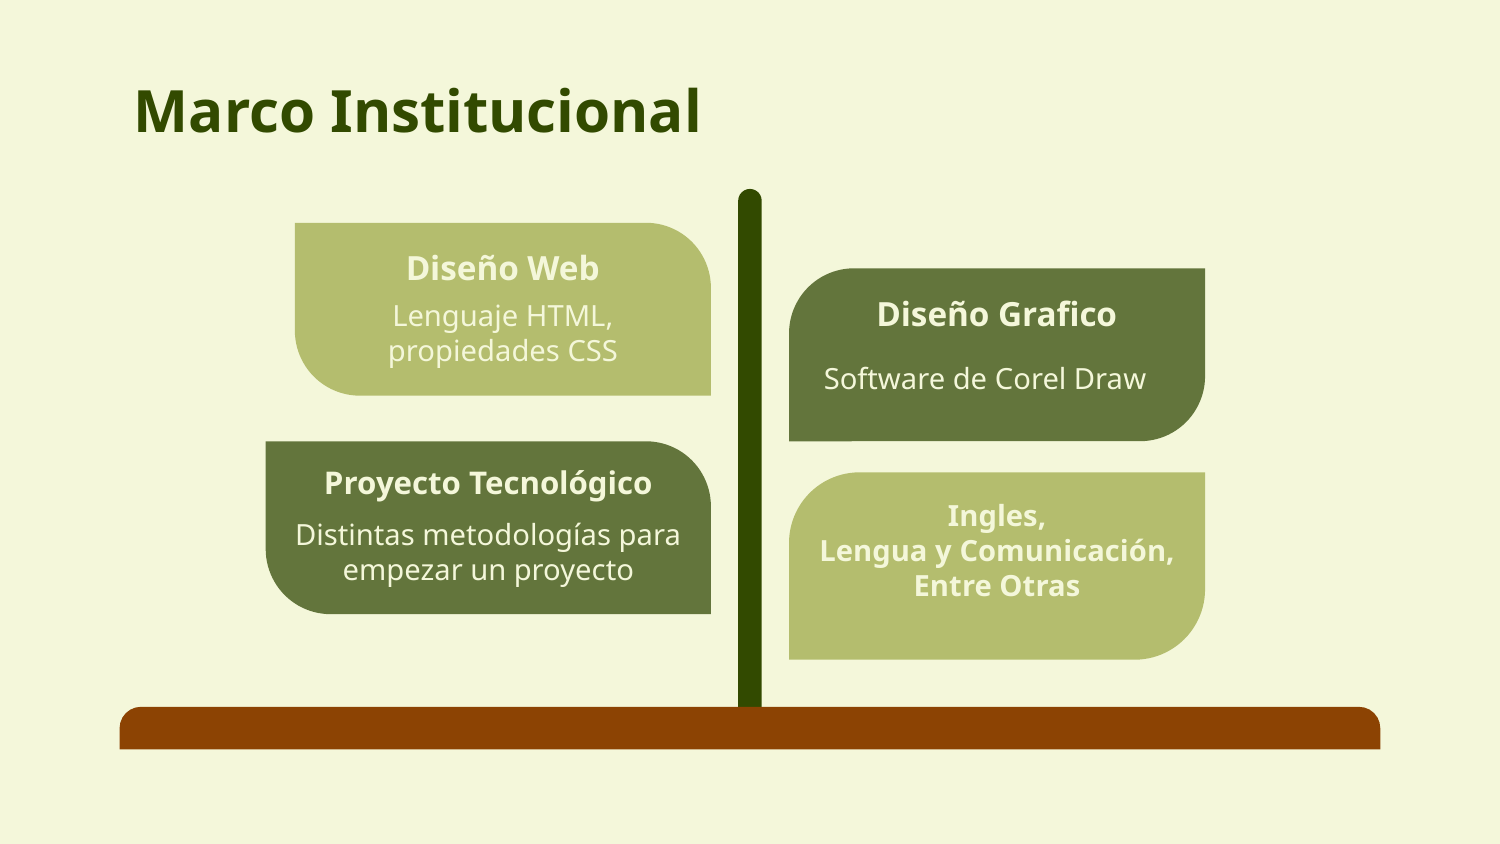

# Marco Institucional
Diseño Web
Lenguaje HTML, propiedades CSS
Diseño Grafico
 Software de Corel Draw
Proyecto Tecnológico
Distintas metodologías para empezar un proyecto
Ingles,
Lengua y Comunicación,
Entre Otras